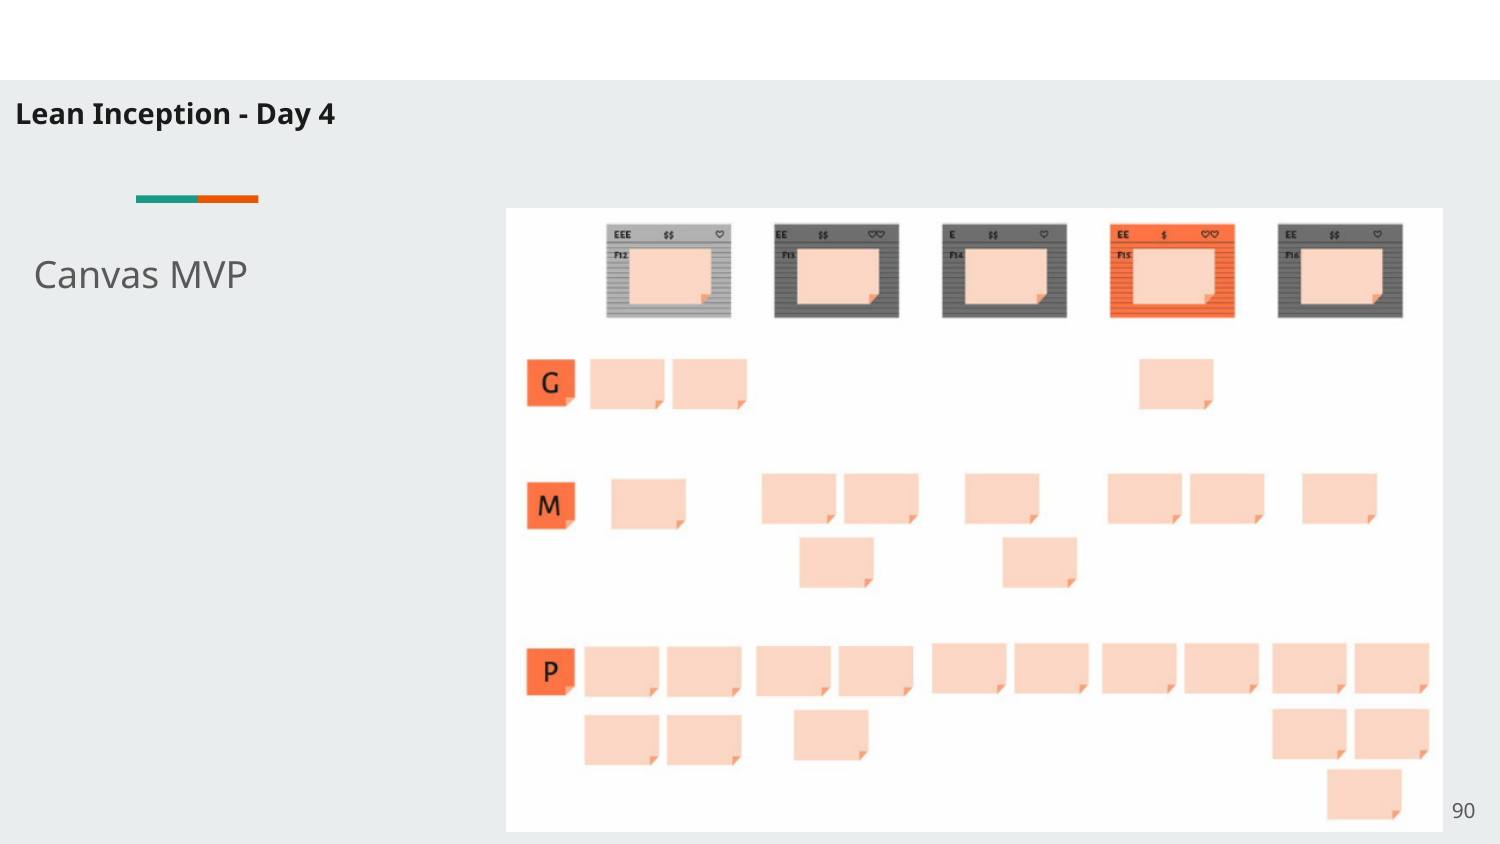

# Lean Inception - Day 4
Canvas MVP